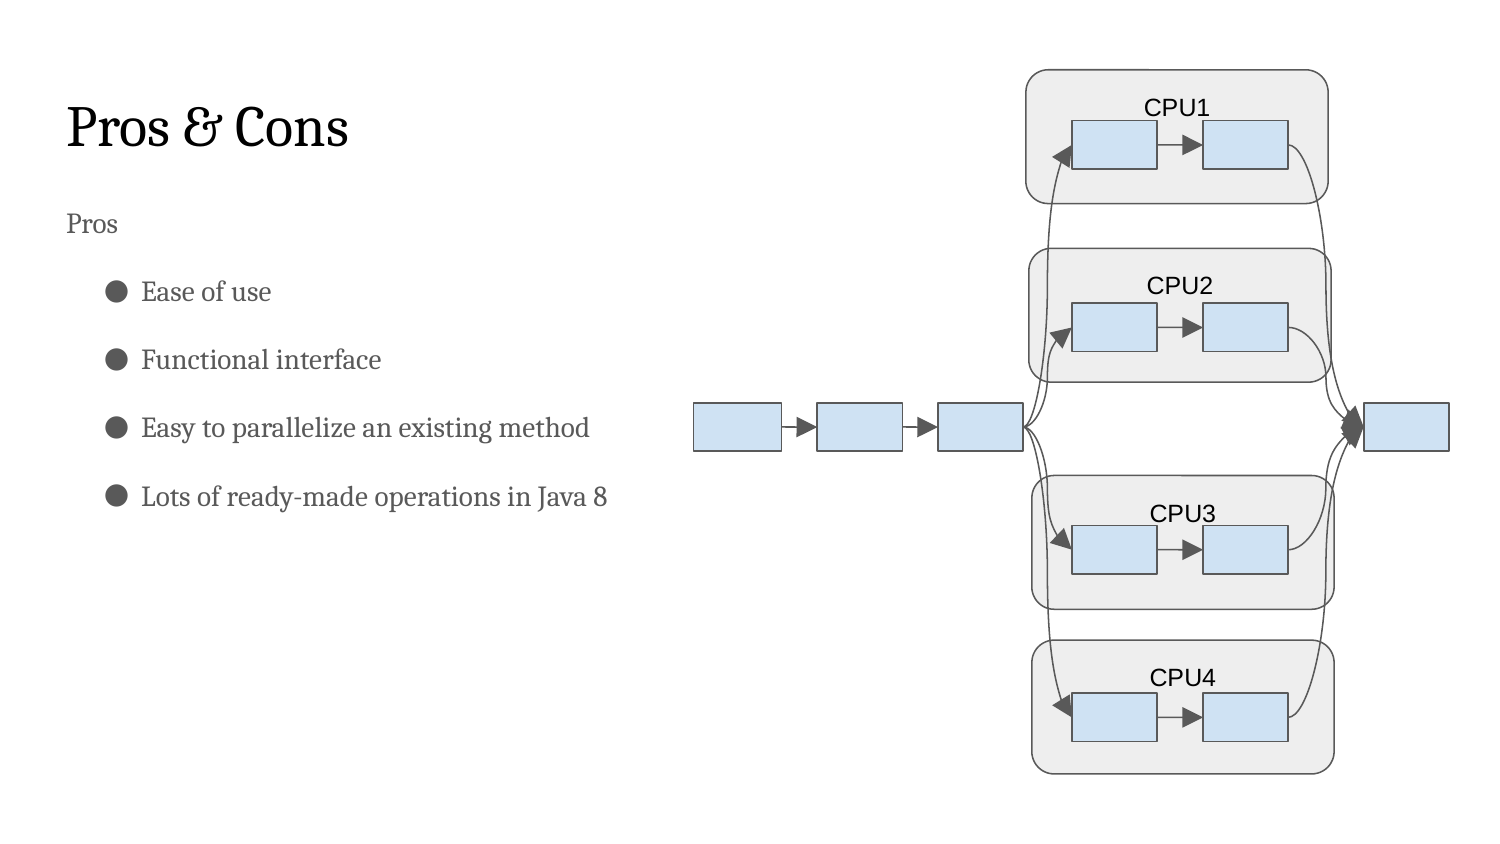

CPU1
# Pros & Cons
Pros
Ease of use
Functional interface
Easy to parallelize an existing method
Lots of ready-made operations in Java 8
CPU2
CPU3
CPU4